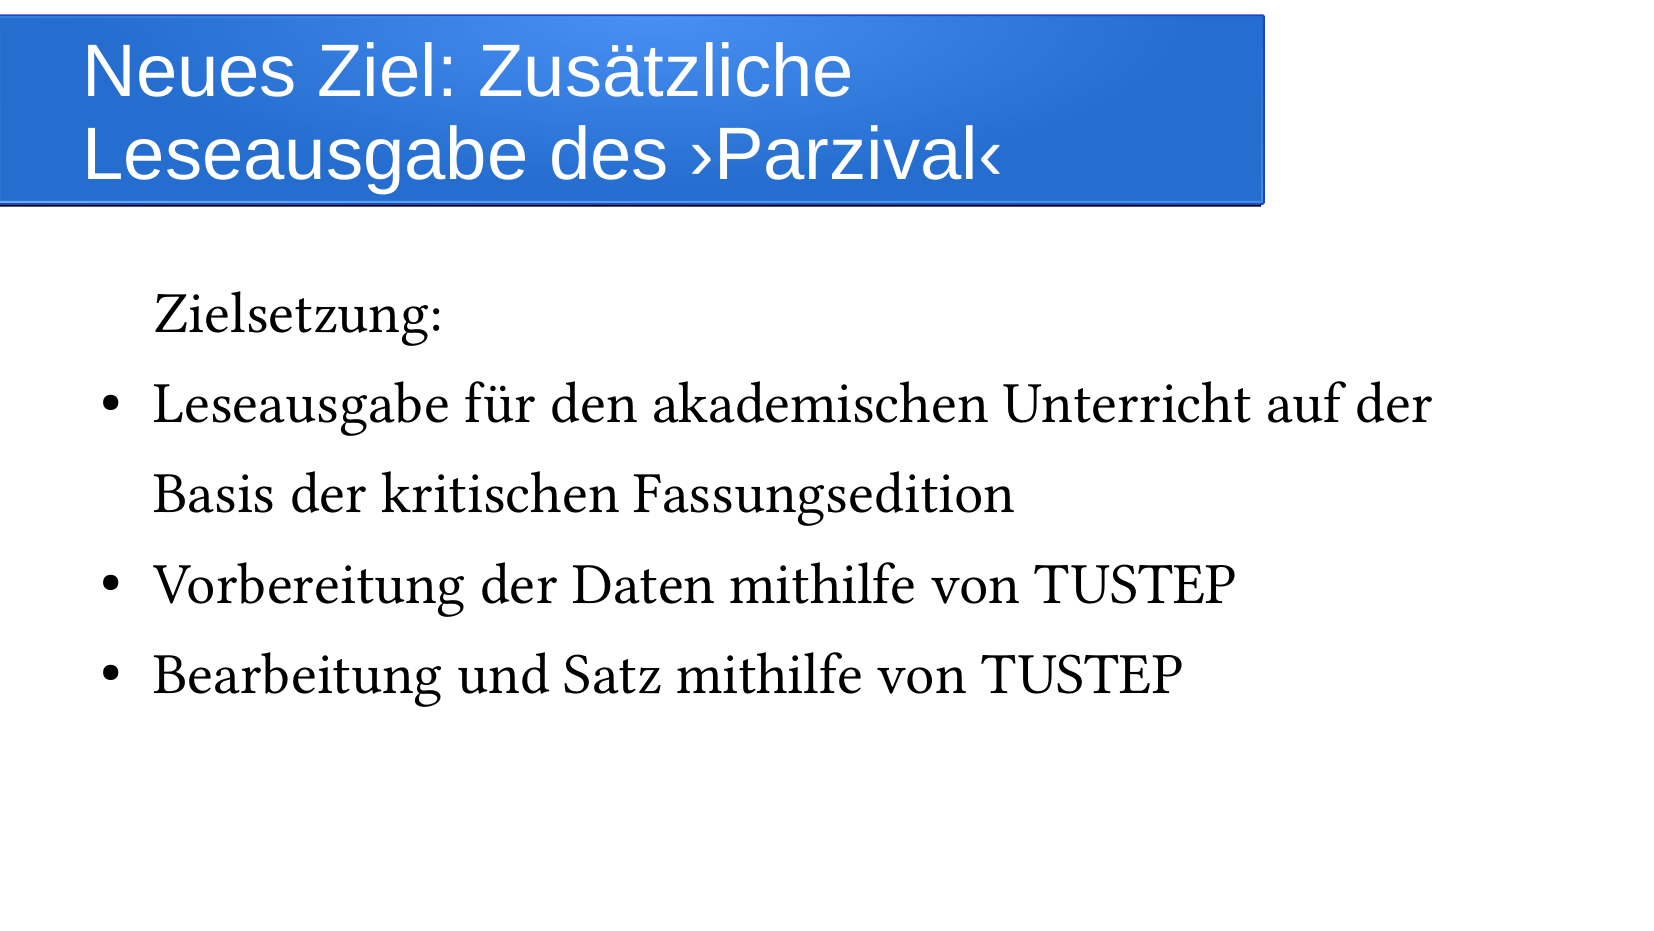

# Neues Ziel: Zusätzliche Leseausgabe des ›Parzival‹
Zielsetzung:
Leseausgabe für den akademischen Unterricht auf der
Basis der kritischen Fassungsedition
Vorbereitung der Daten mithilfe von TUSTEP
Bearbeitung und Satz mithilfe von TUSTEP